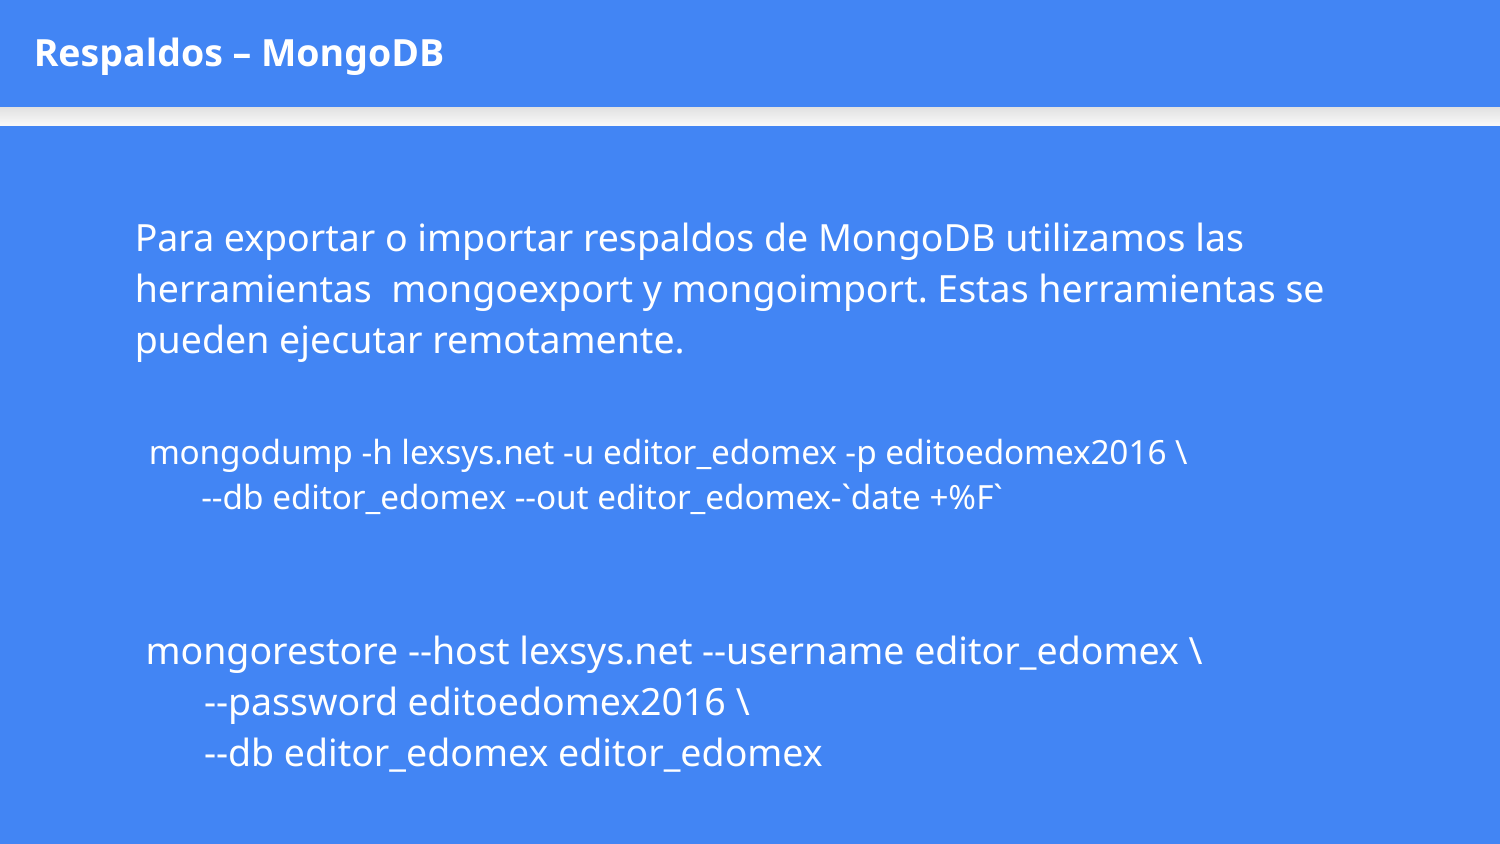

# Respaldos – MongoDB
Para exportar o importar respaldos de MongoDB utilizamos las herramientas mongoexport y mongoimport. Estas herramientas se pueden ejecutar remotamente.
mongodump -h lexsys.net -u editor_edomex -p editoedomex2016 \
 --db editor_edomex --out editor_edomex-`date +%F`
mongorestore --host lexsys.net --username editor_edomex \
 --password editoedomex2016 \
 --db editor_edomex editor_edomex